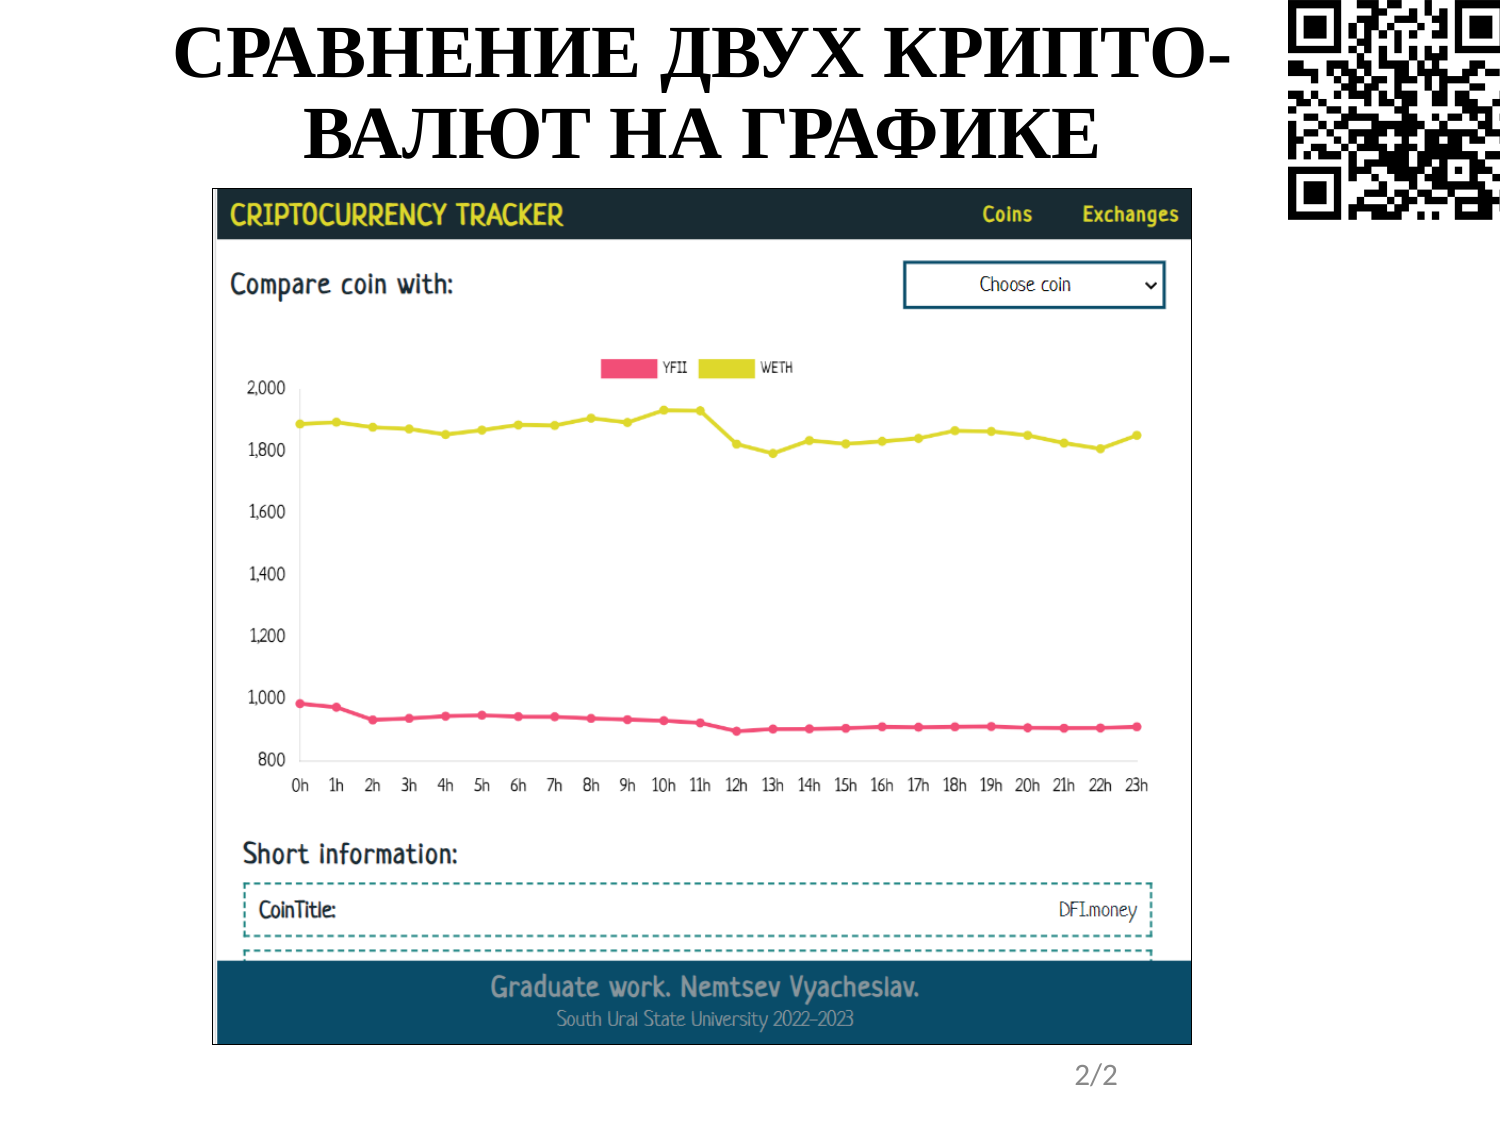

# СРАВНЕНИЕ ДВУХ КРИПТО-ВАЛЮТ НА ГРАФИКЕ
2/2